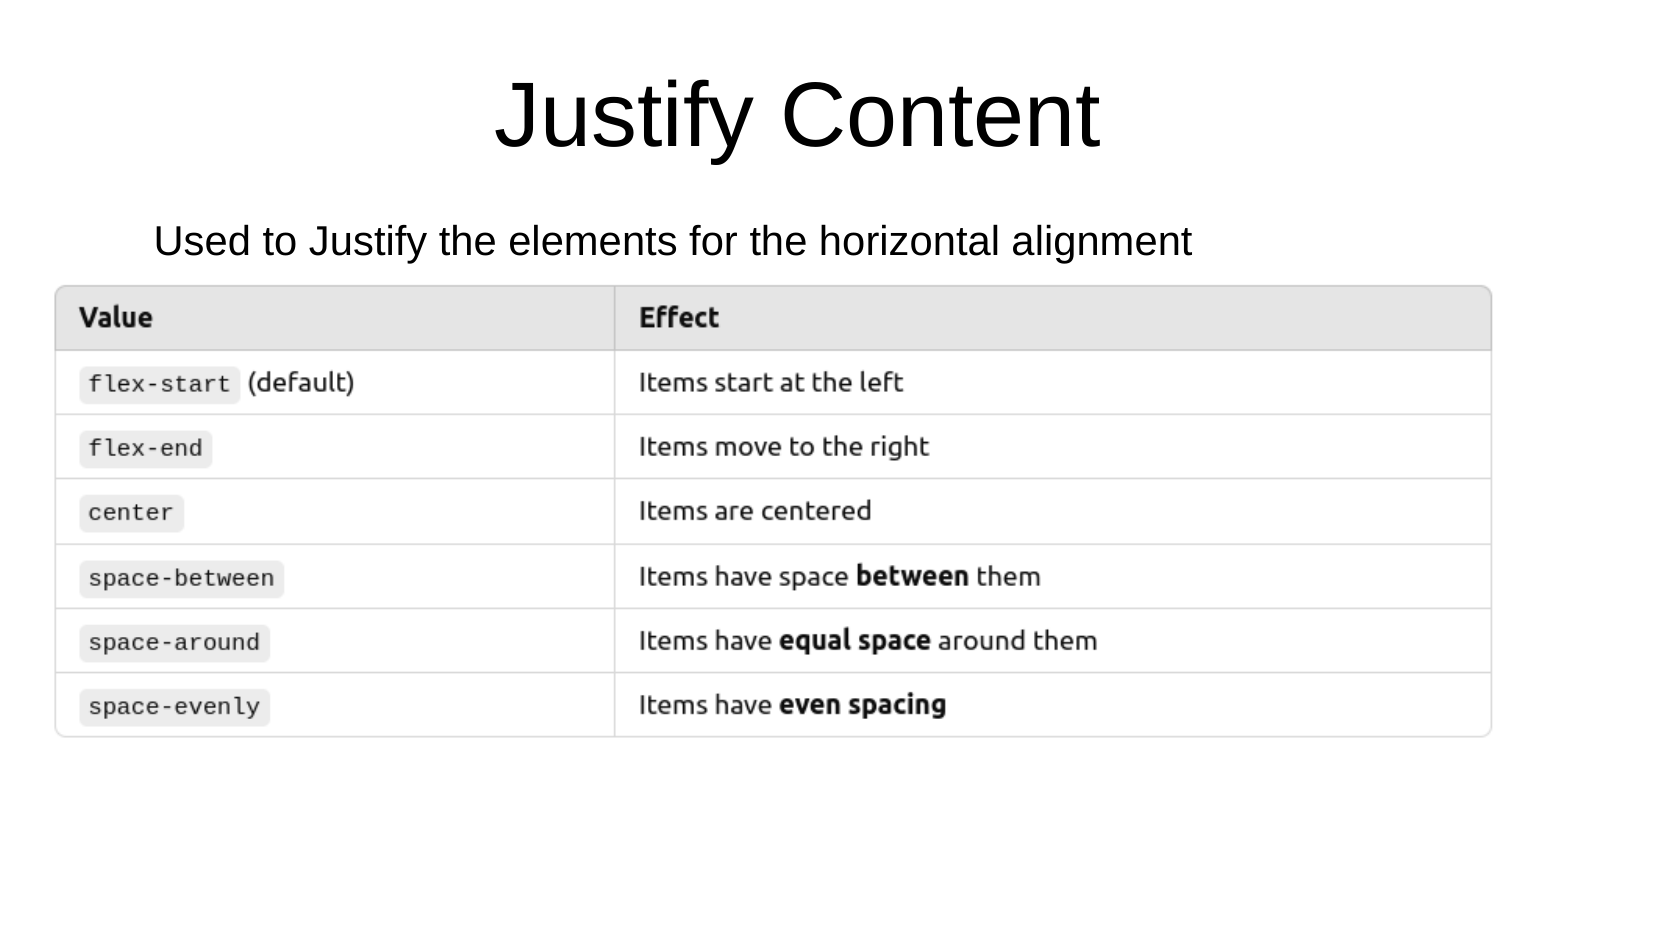

# Justify Content
Used to Justify the elements for the horizontal alignment